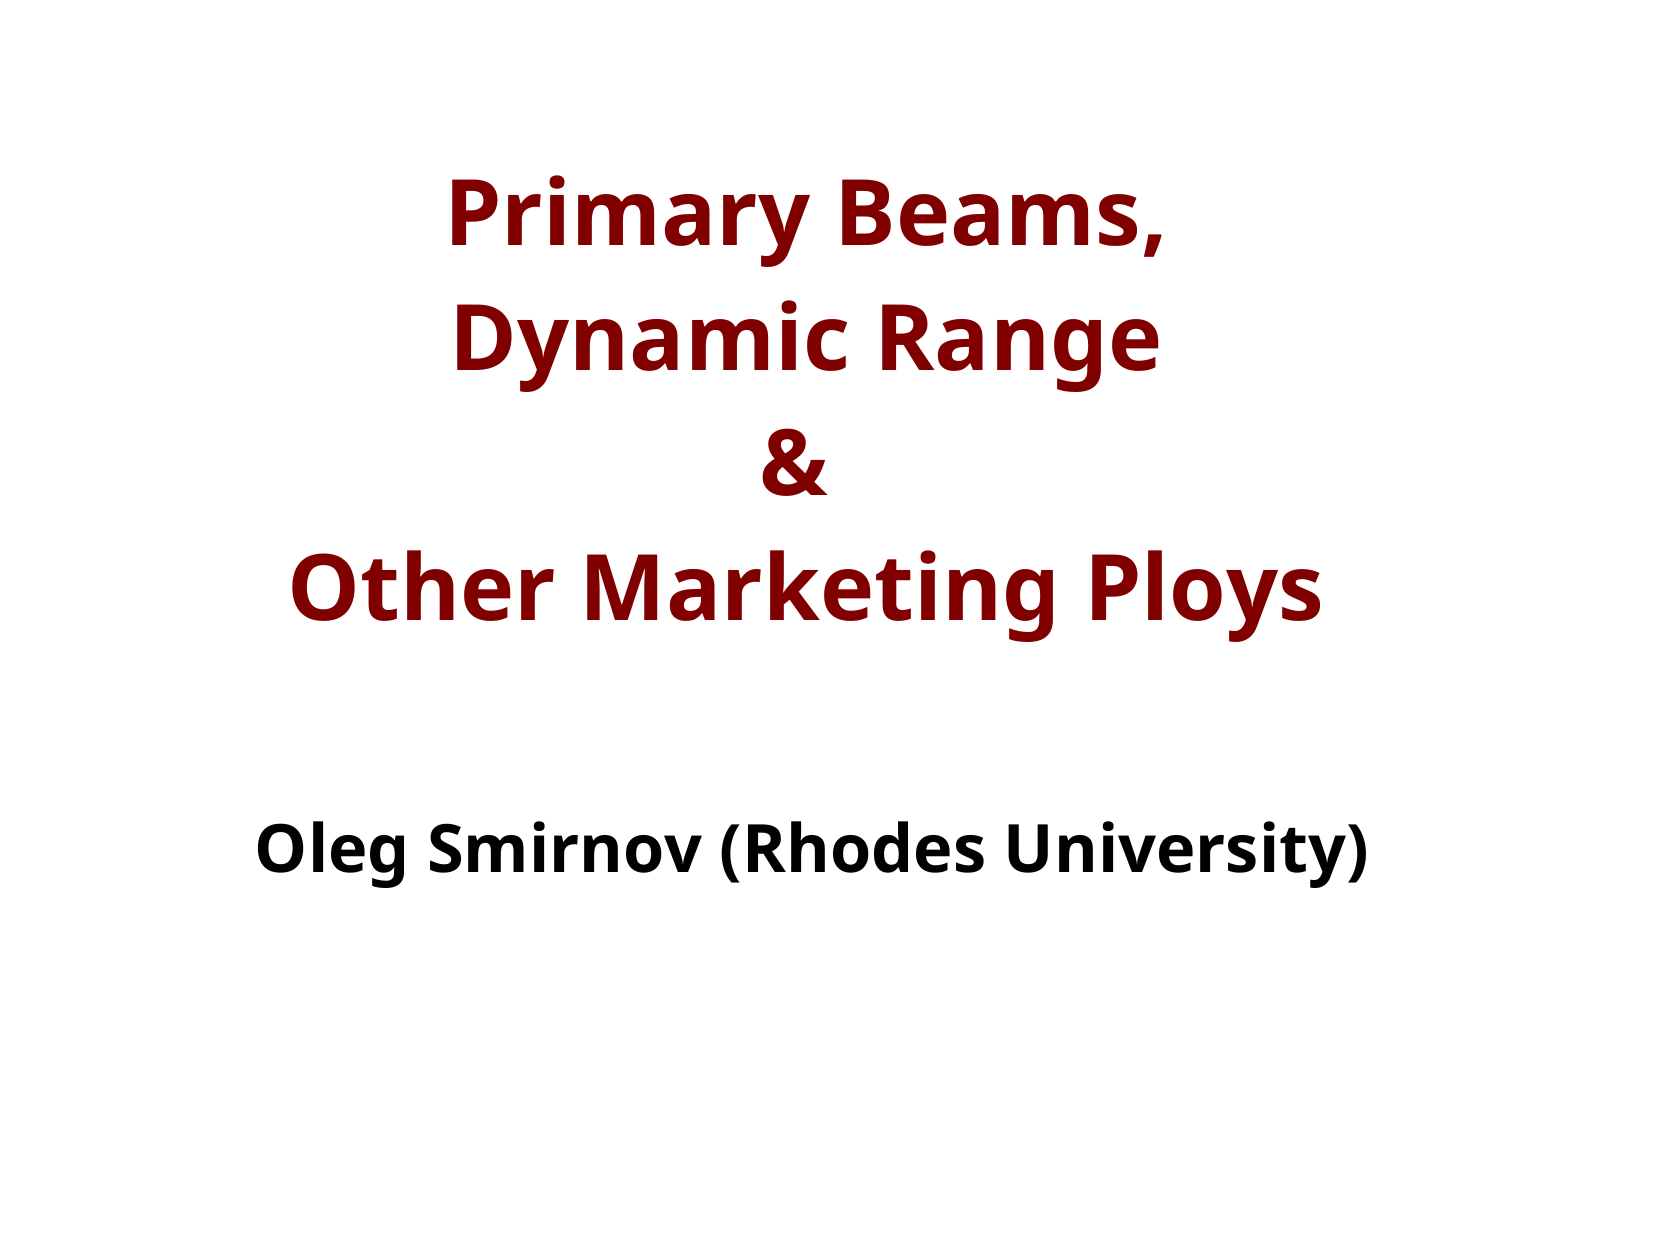

# Primary Beams, Dynamic Range & Other Marketing Ploys
Oleg Smirnov (Rhodes University)